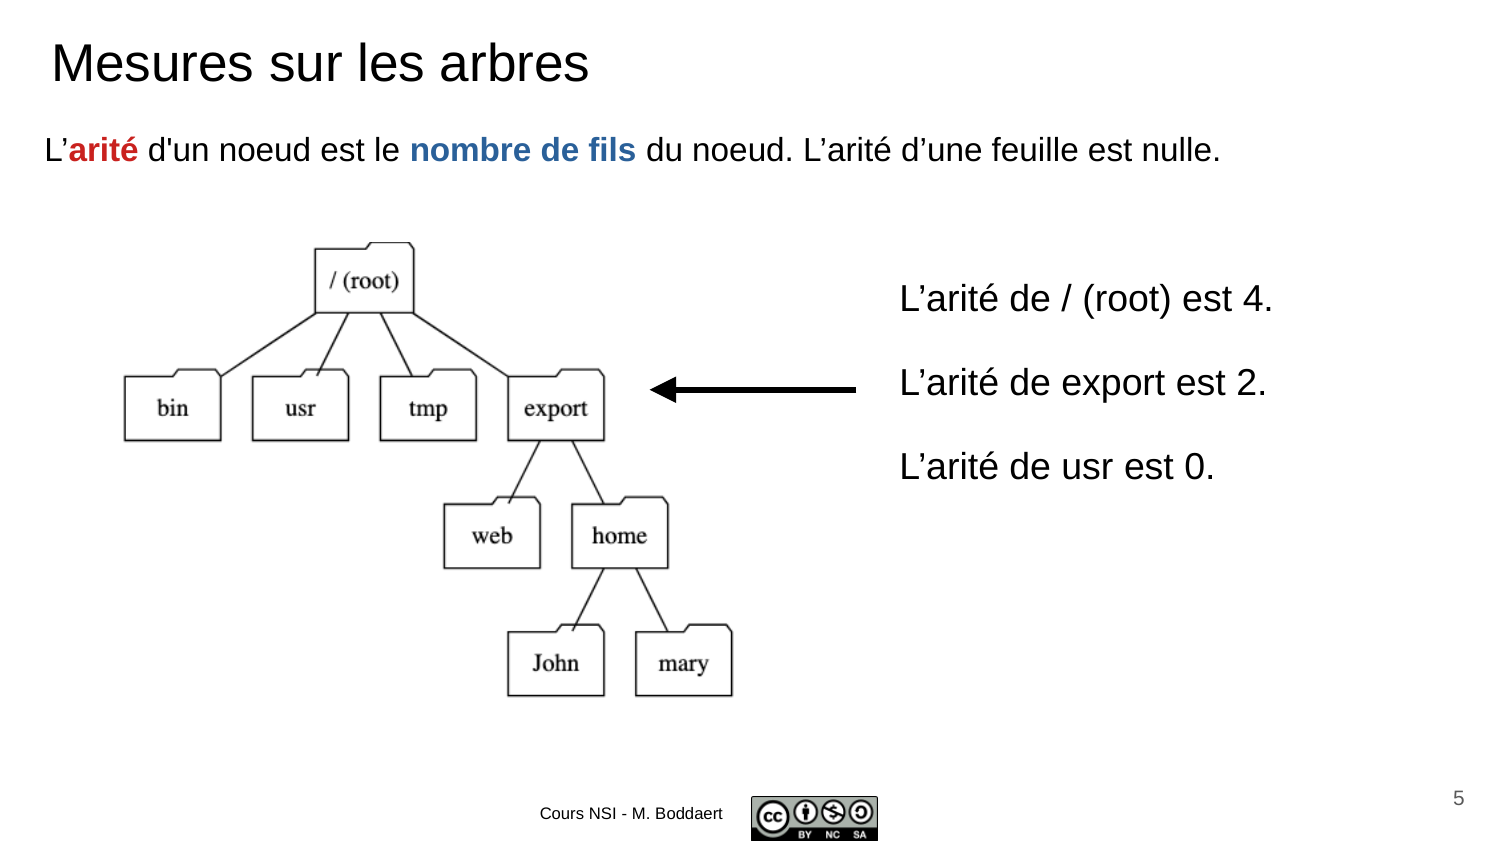

# Mesures sur les arbres
L’arité d'un noeud est le nombre de fils du noeud. L’arité d’une feuille est nulle.
L’arité de / (root) est 4.
L’arité de export est 2.
L’arité de usr est 0.